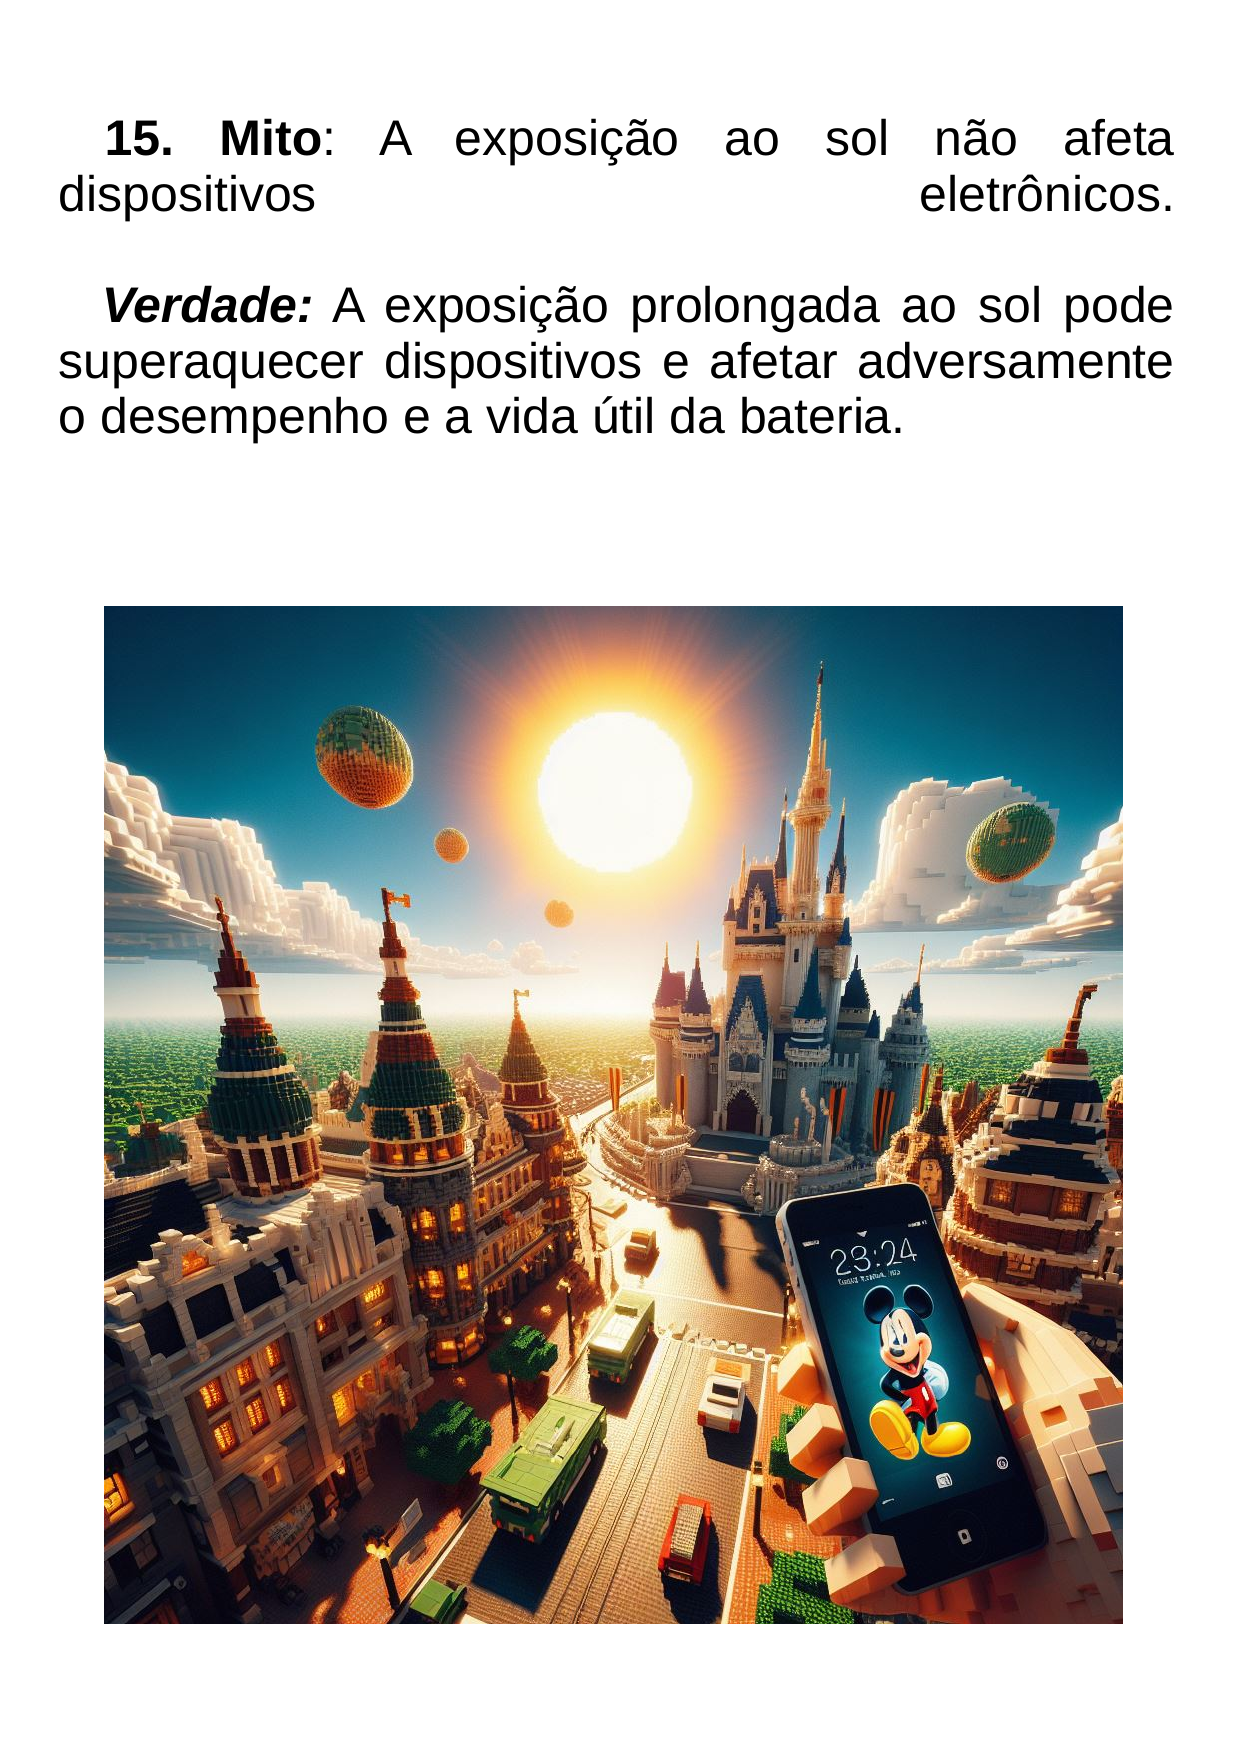

# 15. Mito: A exposição ao sol não afeta dispositivos eletrônicos. Verdade: A exposição prolongada ao sol pode superaquecer dispositivos e afetar adversamente o desempenho e a vida útil da bateria.